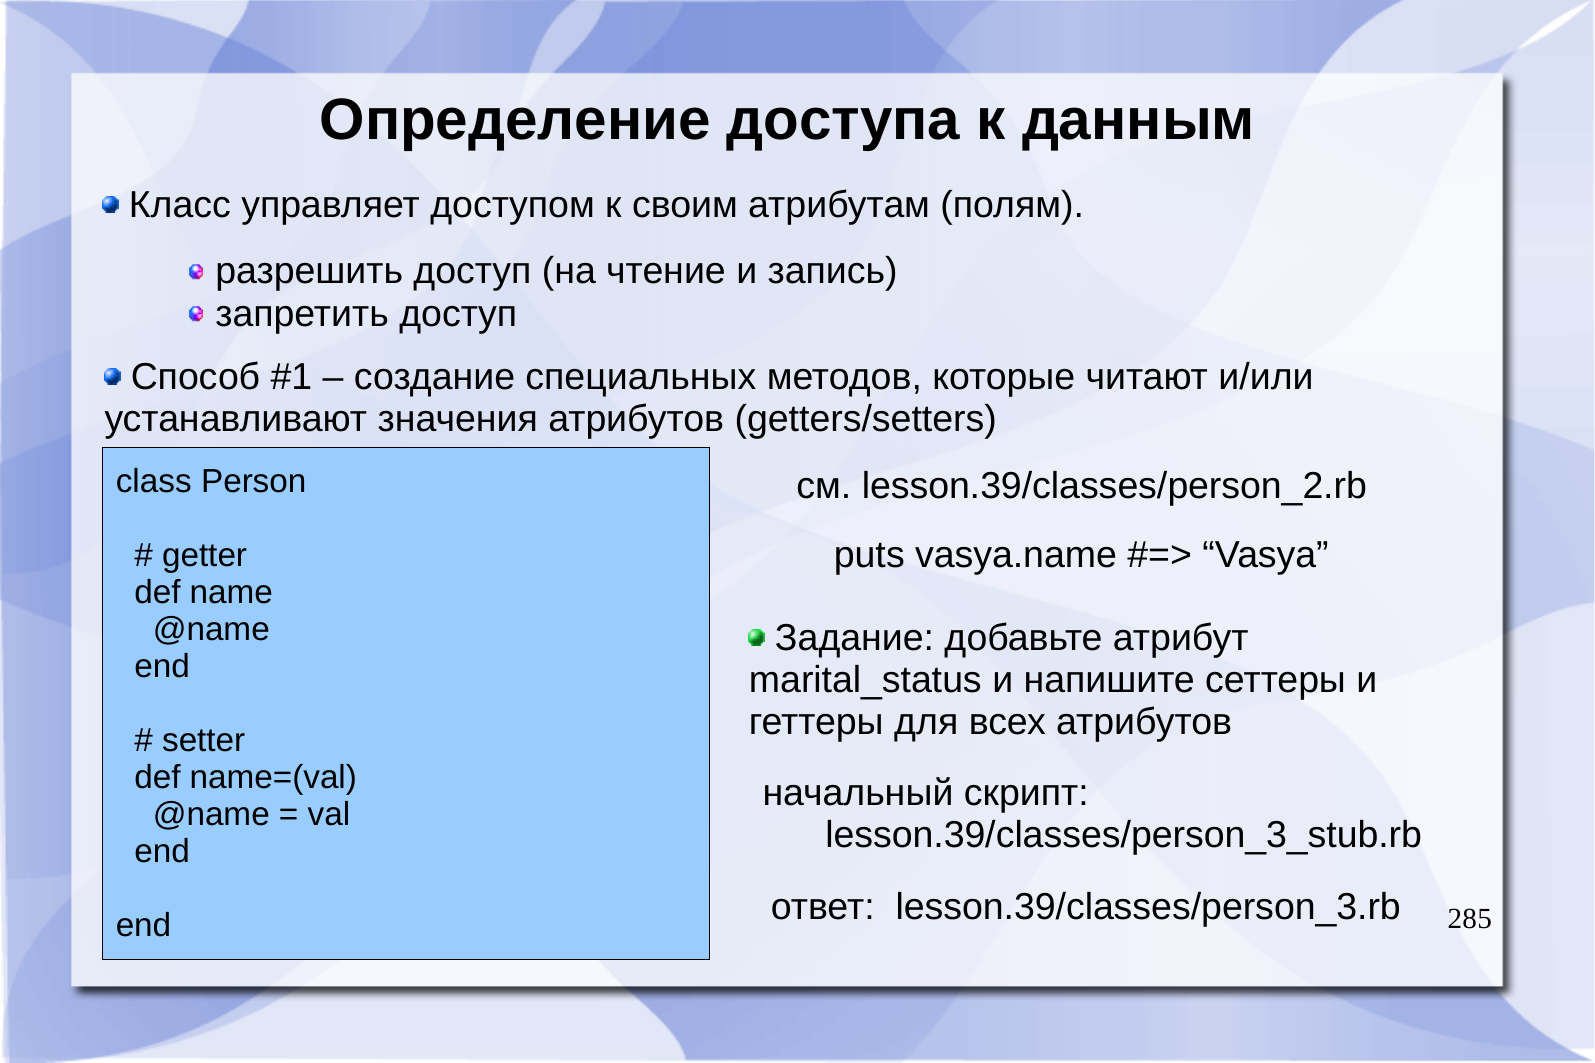

# Определение доступа к данным
 Класс управляет доступом к своим атрибутам (полям).
 разрешить доступ (на чтение и запись)
 запретить доступ
 Способ #1 – создание специальных методов, которые читают и/или устанавливают значения атрибутов (getters/setters)
class Person
 # getter
 def name
 @name
 end
 # setter
 def name=(val)
 @name = val
 end
end
 см. lesson.39/classes/person_2.rb
puts vasya.name #=> “Vasya”
 Задание: добавьте атрибут marital_status и напишите cеттеры и геттеры для всех атрибутов
начальный скрипт:
 lesson.39/classes/person_3_stub.rb
ответ: lesson.39/classes/person_3.rb
285